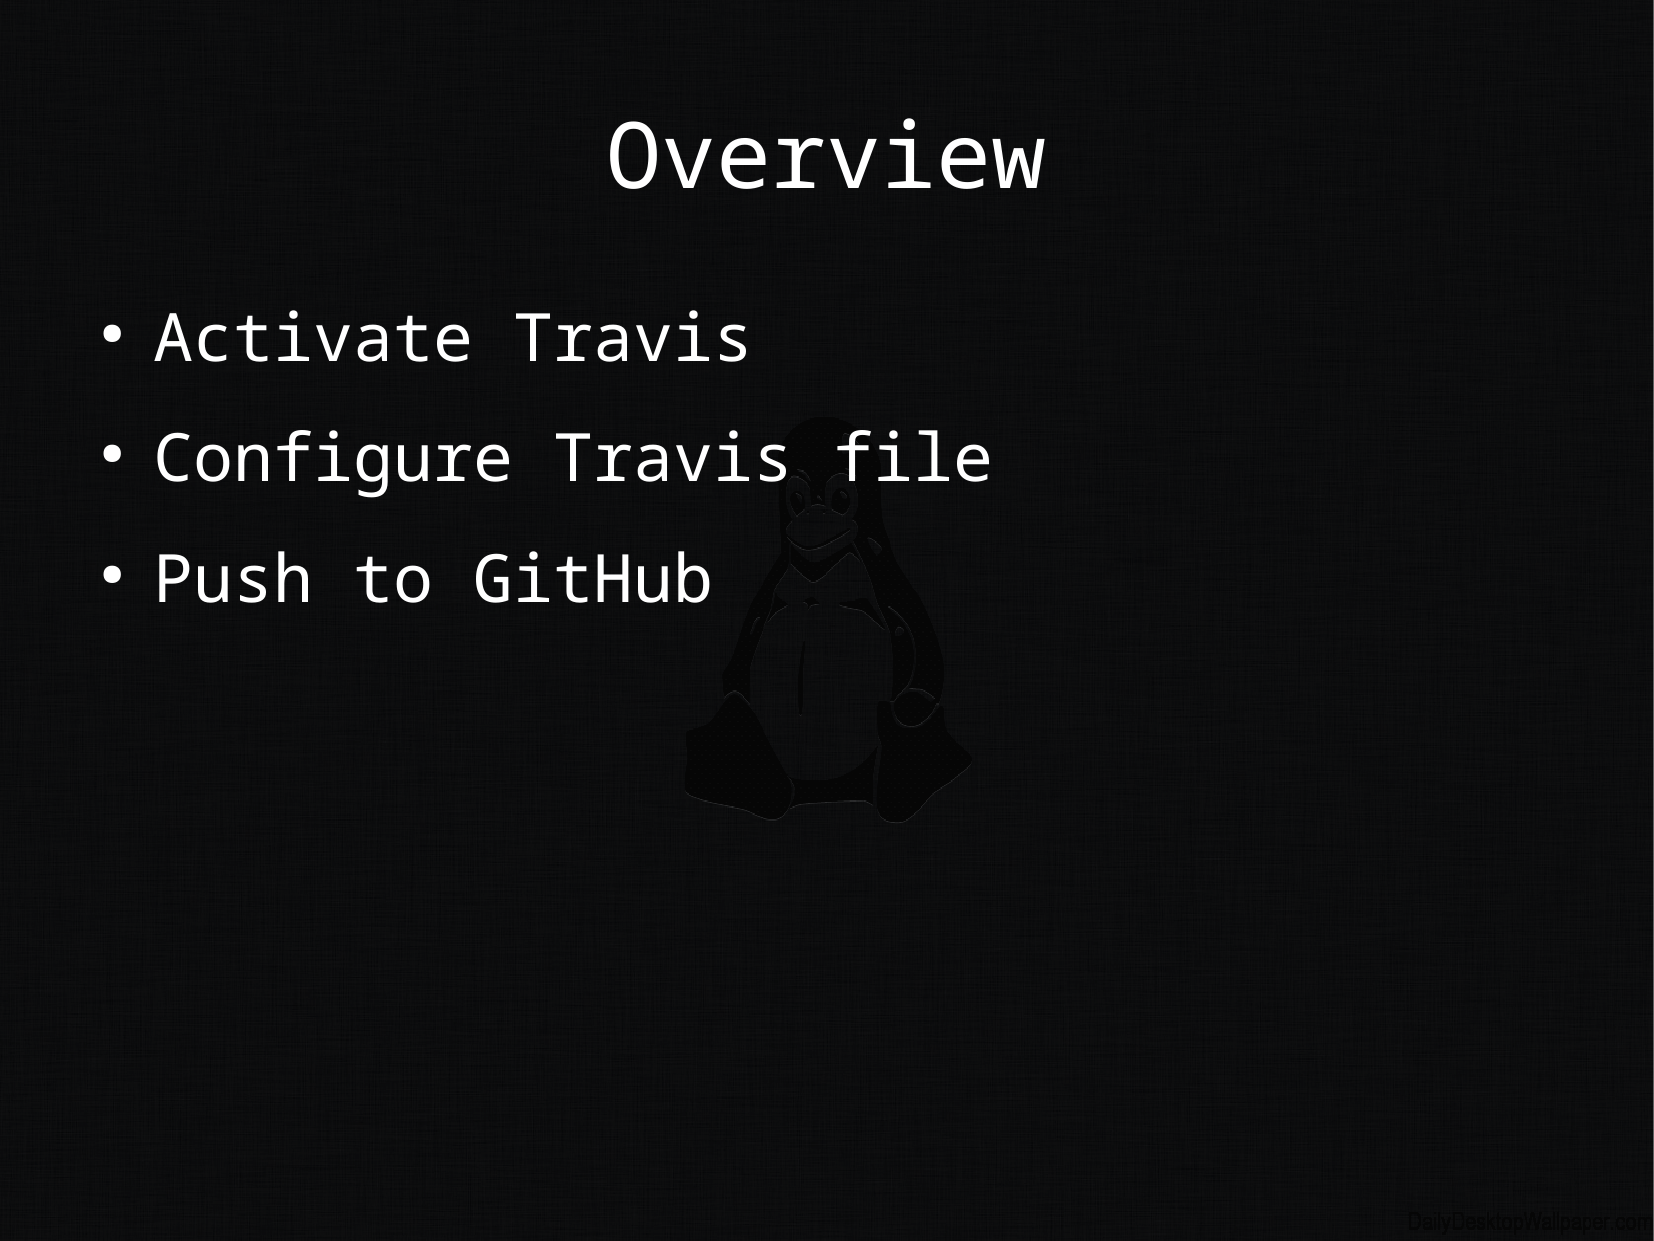

# Overview
Activate Travis
Configure Travis file
Push to GitHub